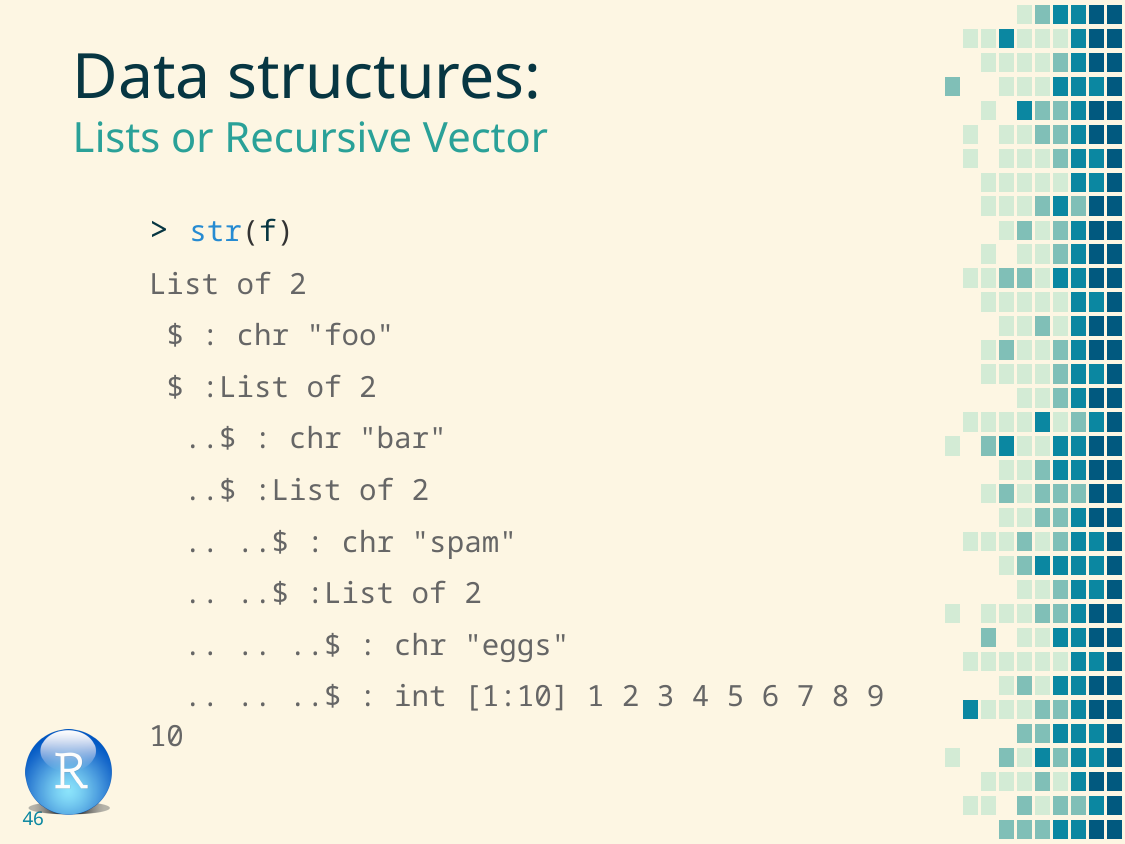

Data structures:
Lists or Recursive Vector
> str(f)
List of 2
 $ : chr "foo"
 $ :List of 2
 ..$ : chr "bar"
 ..$ :List of 2
 .. ..$ : chr "spam"
 .. ..$ :List of 2
 .. .. ..$ : chr "eggs"
 .. .. ..$ : int [1:10] 1 2 3 4 5 6 7 8 9 10